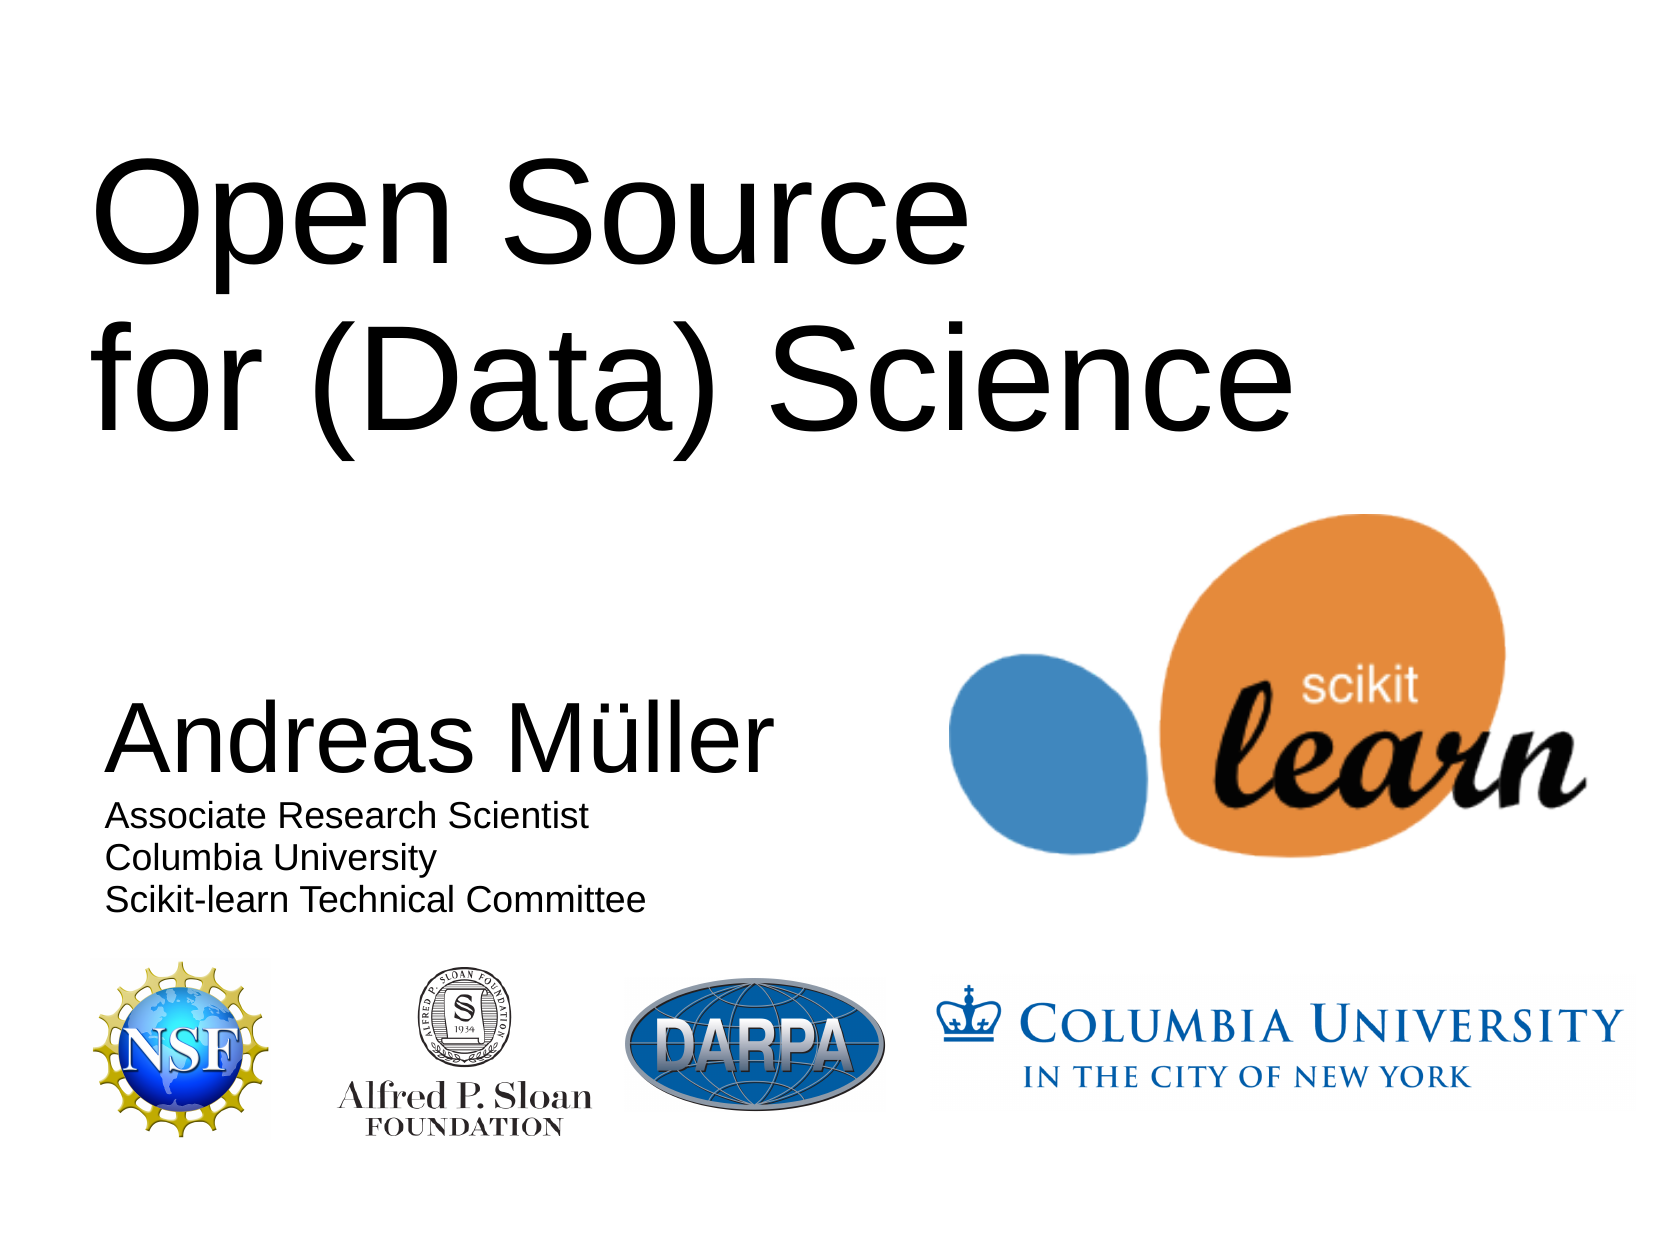

Open Source
for (Data) Science
Andreas Müller
Associate Research Scientist
Columbia University
Scikit-learn Technical Committee